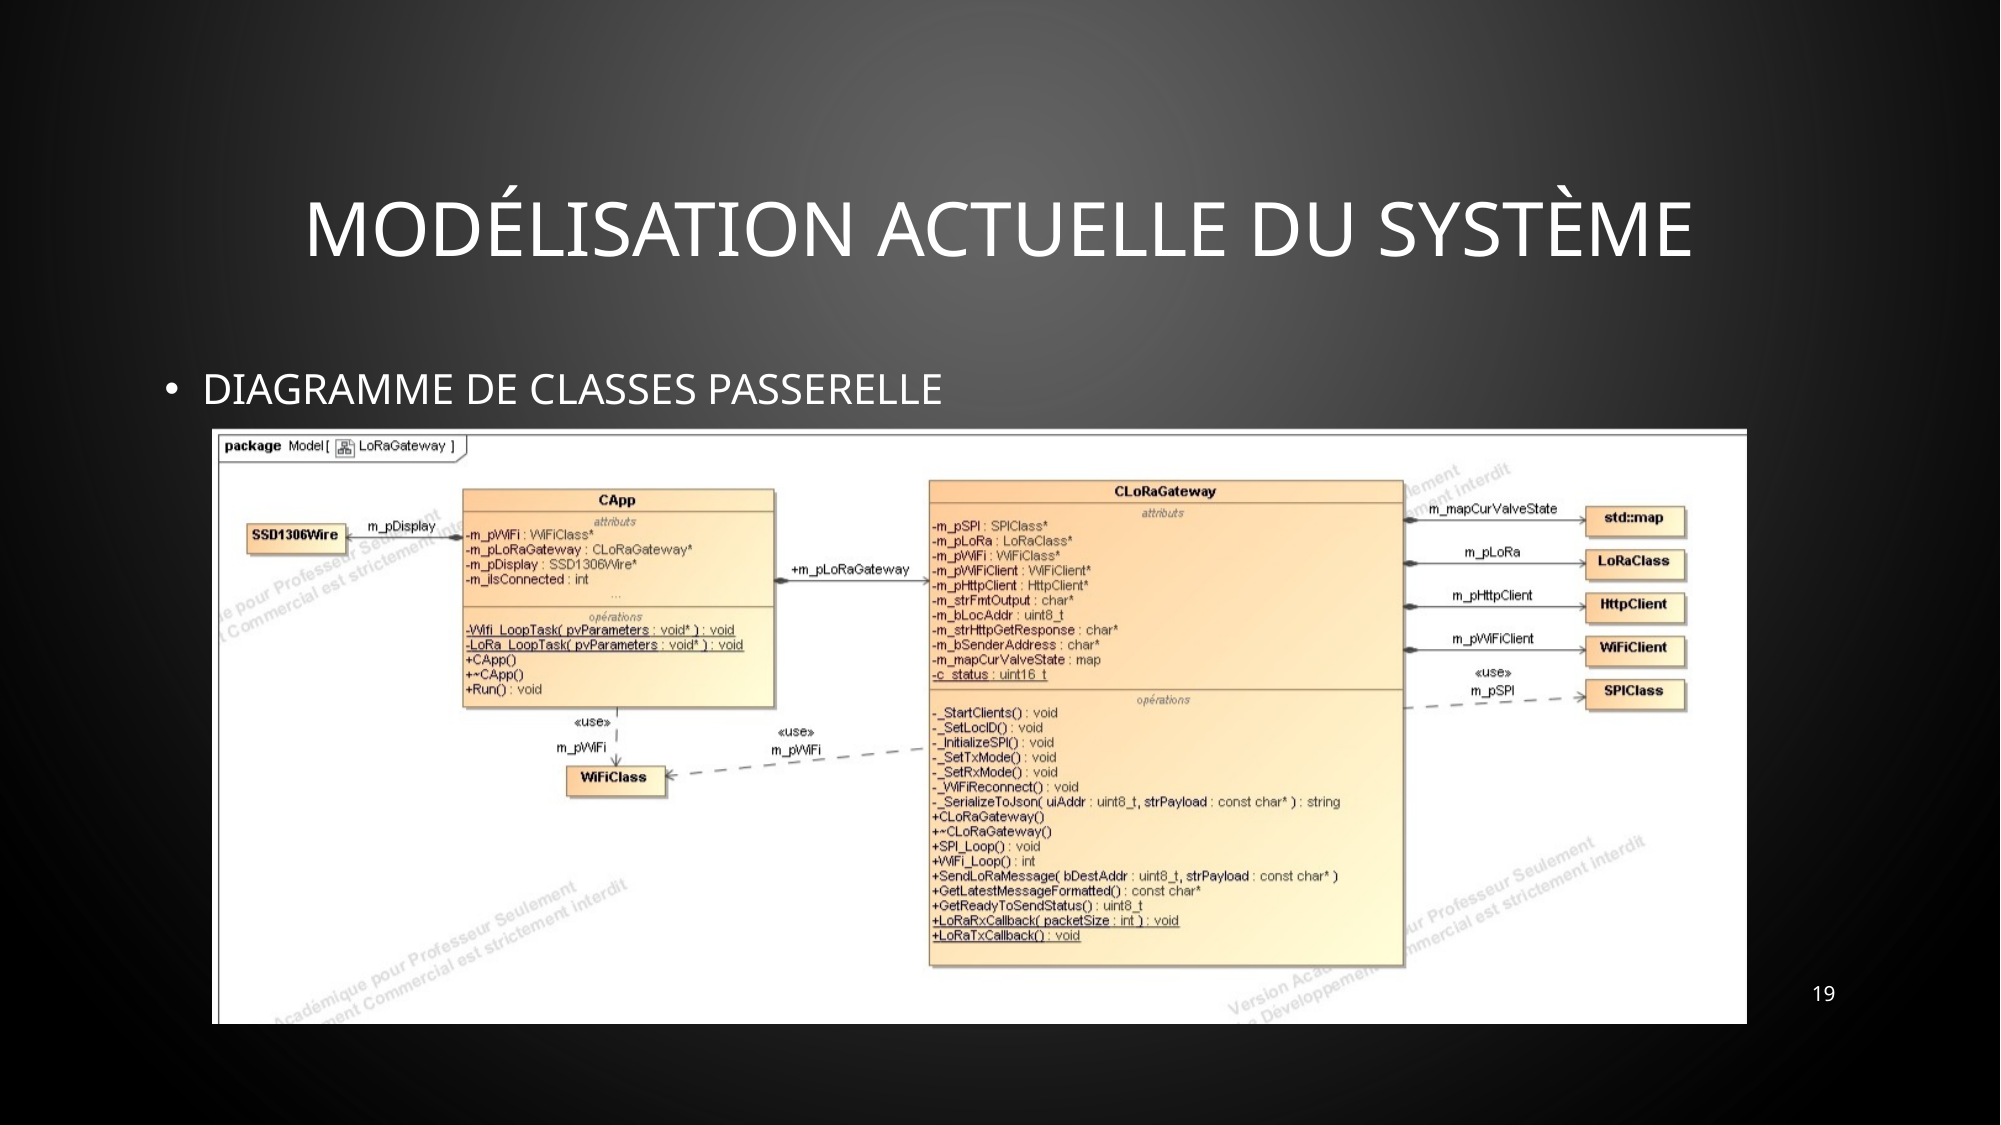

# Modélisation actuelle du système
Diagramme de classes passerelle
19